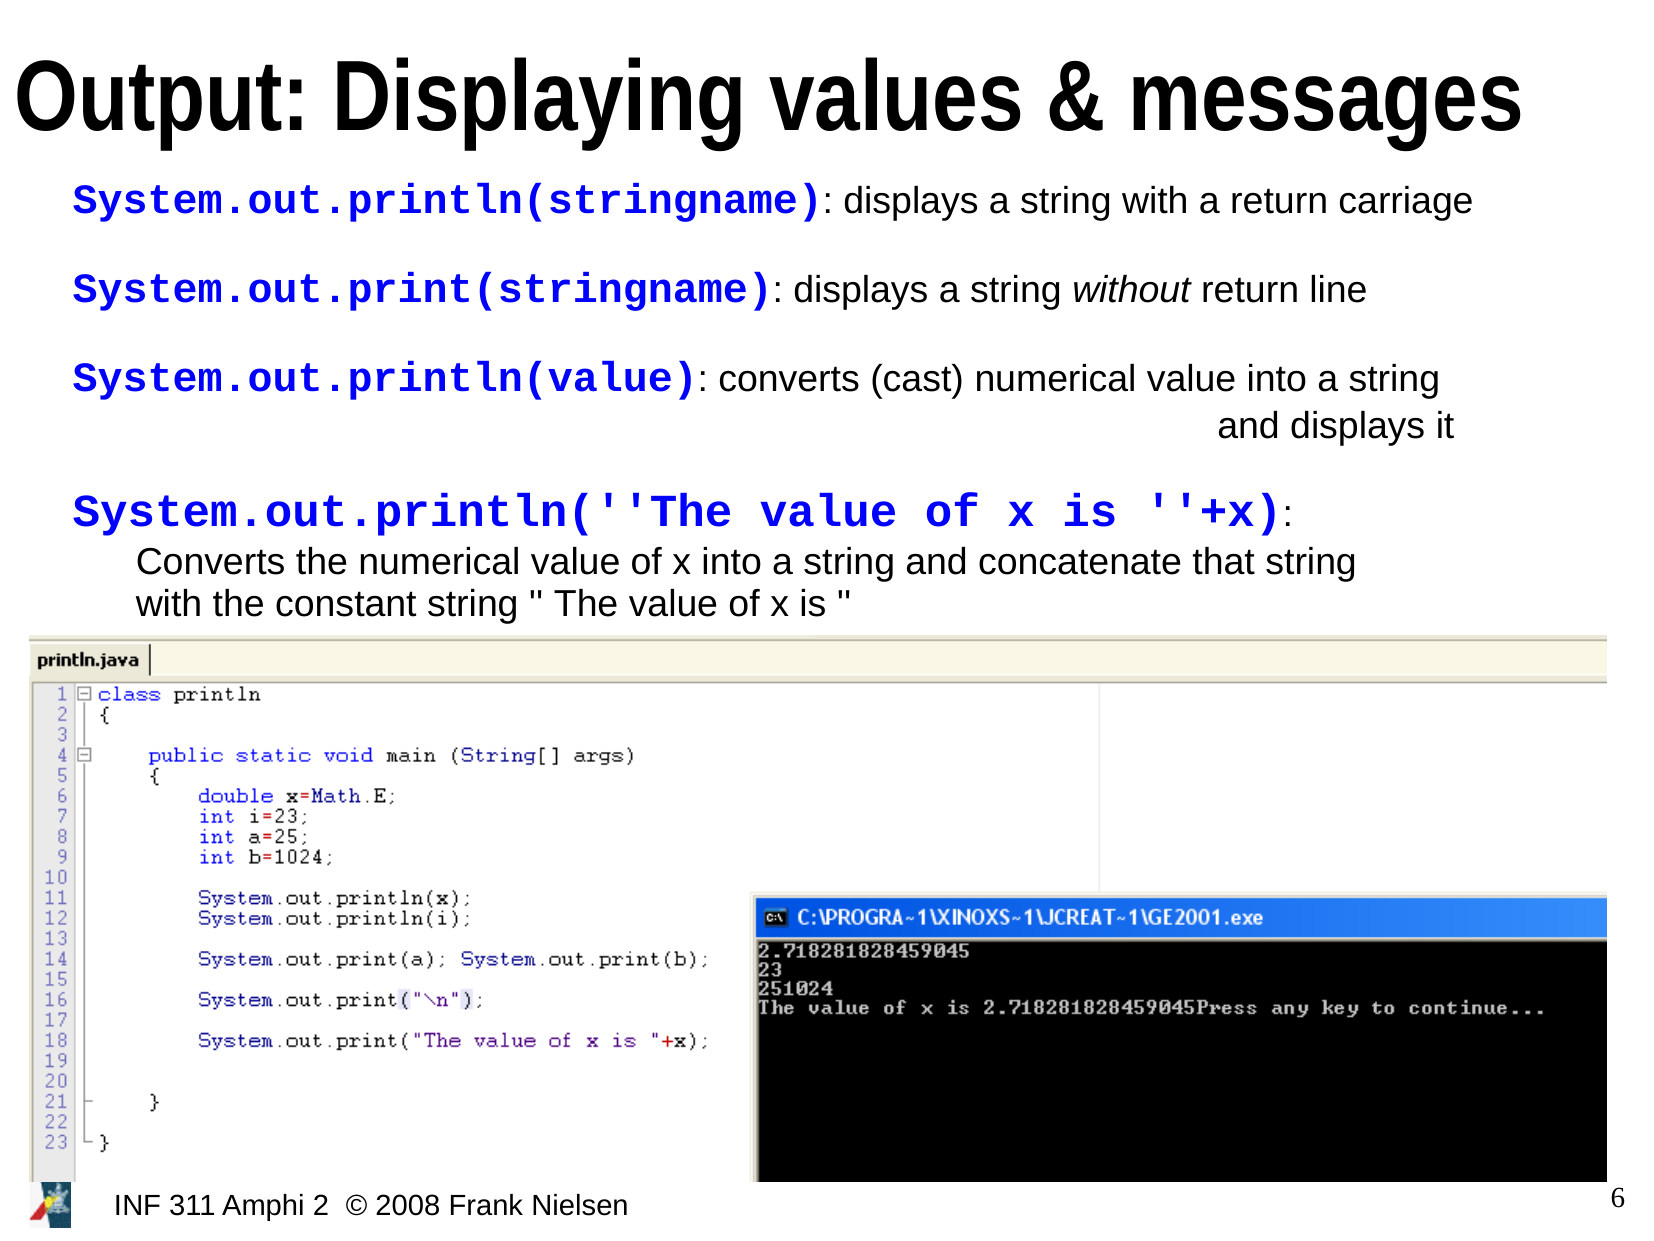

Output: Displaying values & messages
 System.out.println(stringname): displays a string with a return carriage
 System.out.print(stringname): displays a string without return line
 System.out.println(value): converts (cast) numerical value into a string
										 and displays it
 System.out.println(''The value of x is ''+x):
	Converts the numerical value of x into a string and concatenate that string
	with the constant string '' The value of x is ''
Display=write to console or to text file if it is redirected (as in java toto > result.txt )